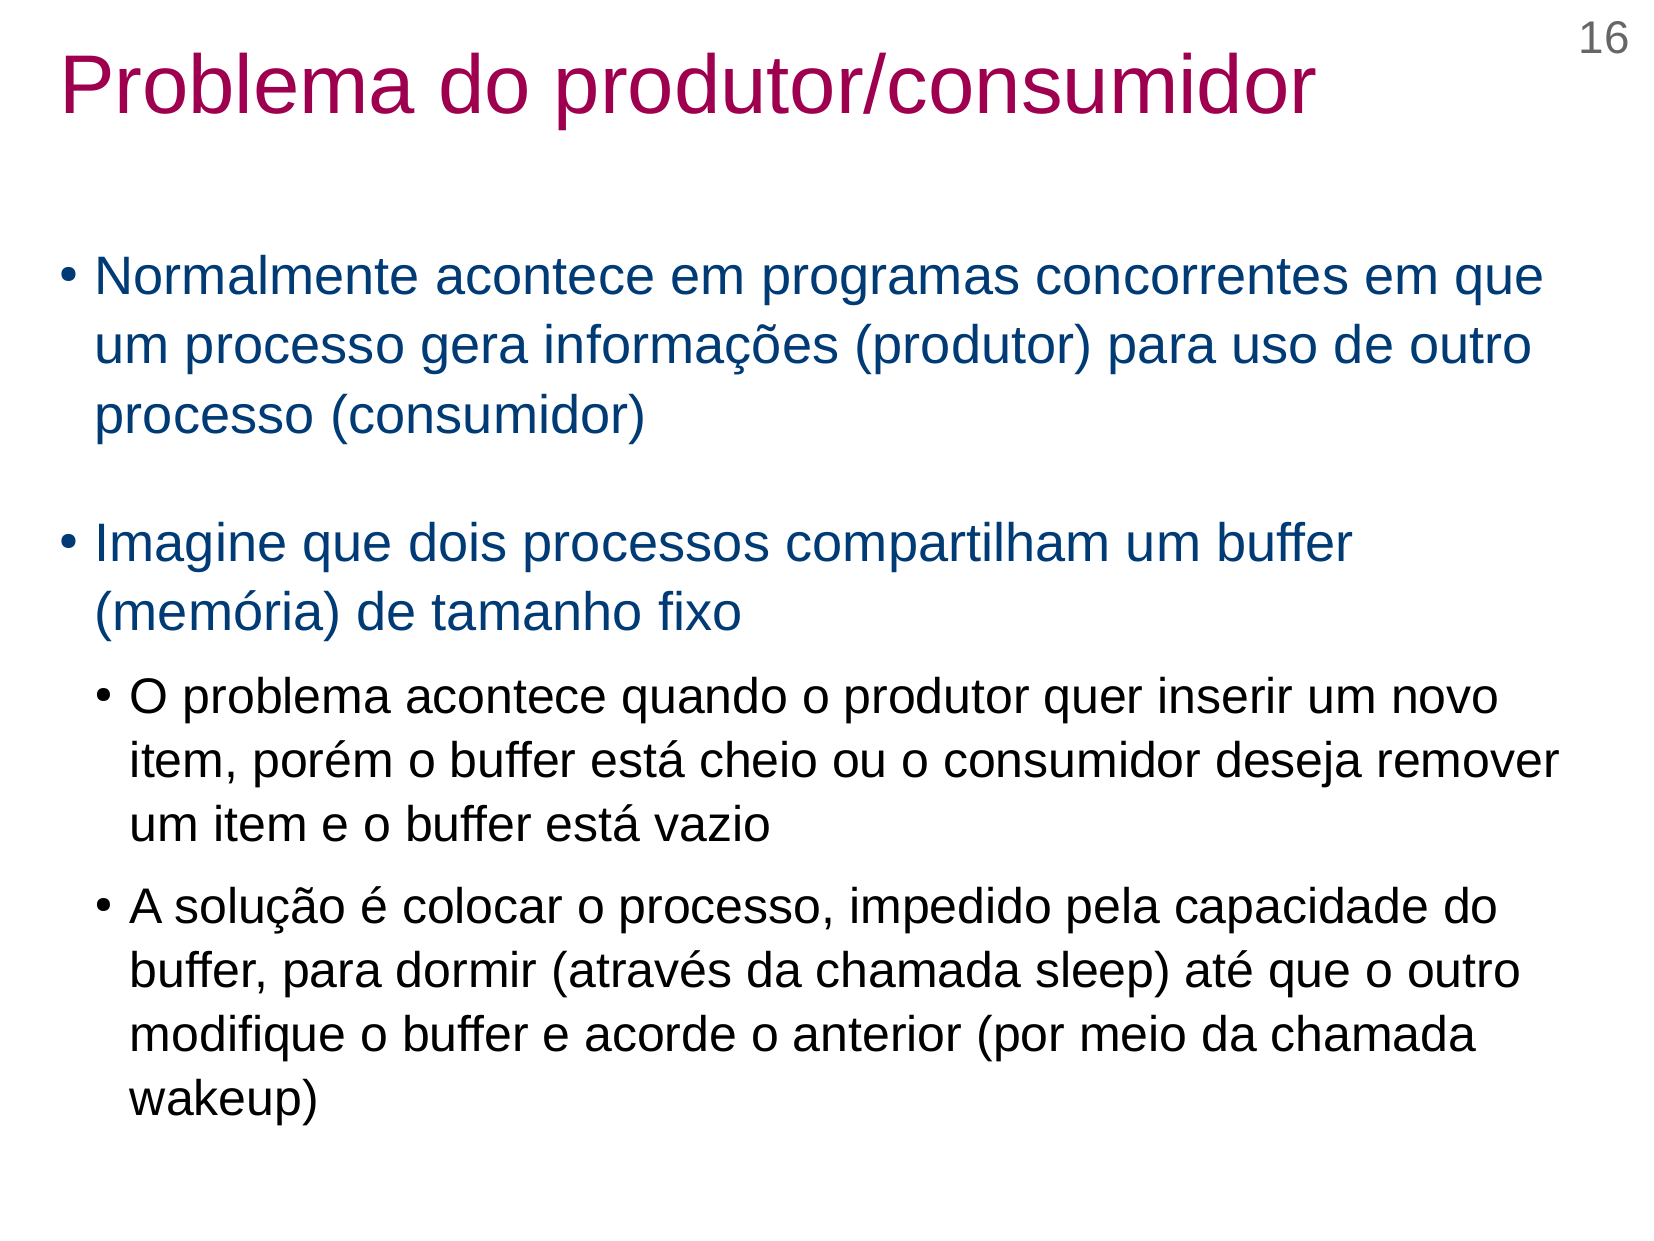

16
# Problema do produtor/consumidor
Normalmente acontece em programas concorrentes em que um processo gera informações (produtor) para uso de outro processo (consumidor)
Imagine que dois processos compartilham um buffer (memória) de tamanho fixo
O problema acontece quando o produtor quer inserir um novo item, porém o buffer está cheio ou o consumidor deseja remover um item e o buffer está vazio
A solução é colocar o processo, impedido pela capacidade do buffer, para dormir (através da chamada sleep) até que o outro modifique o buffer e acorde o anterior (por meio da chamada wakeup)